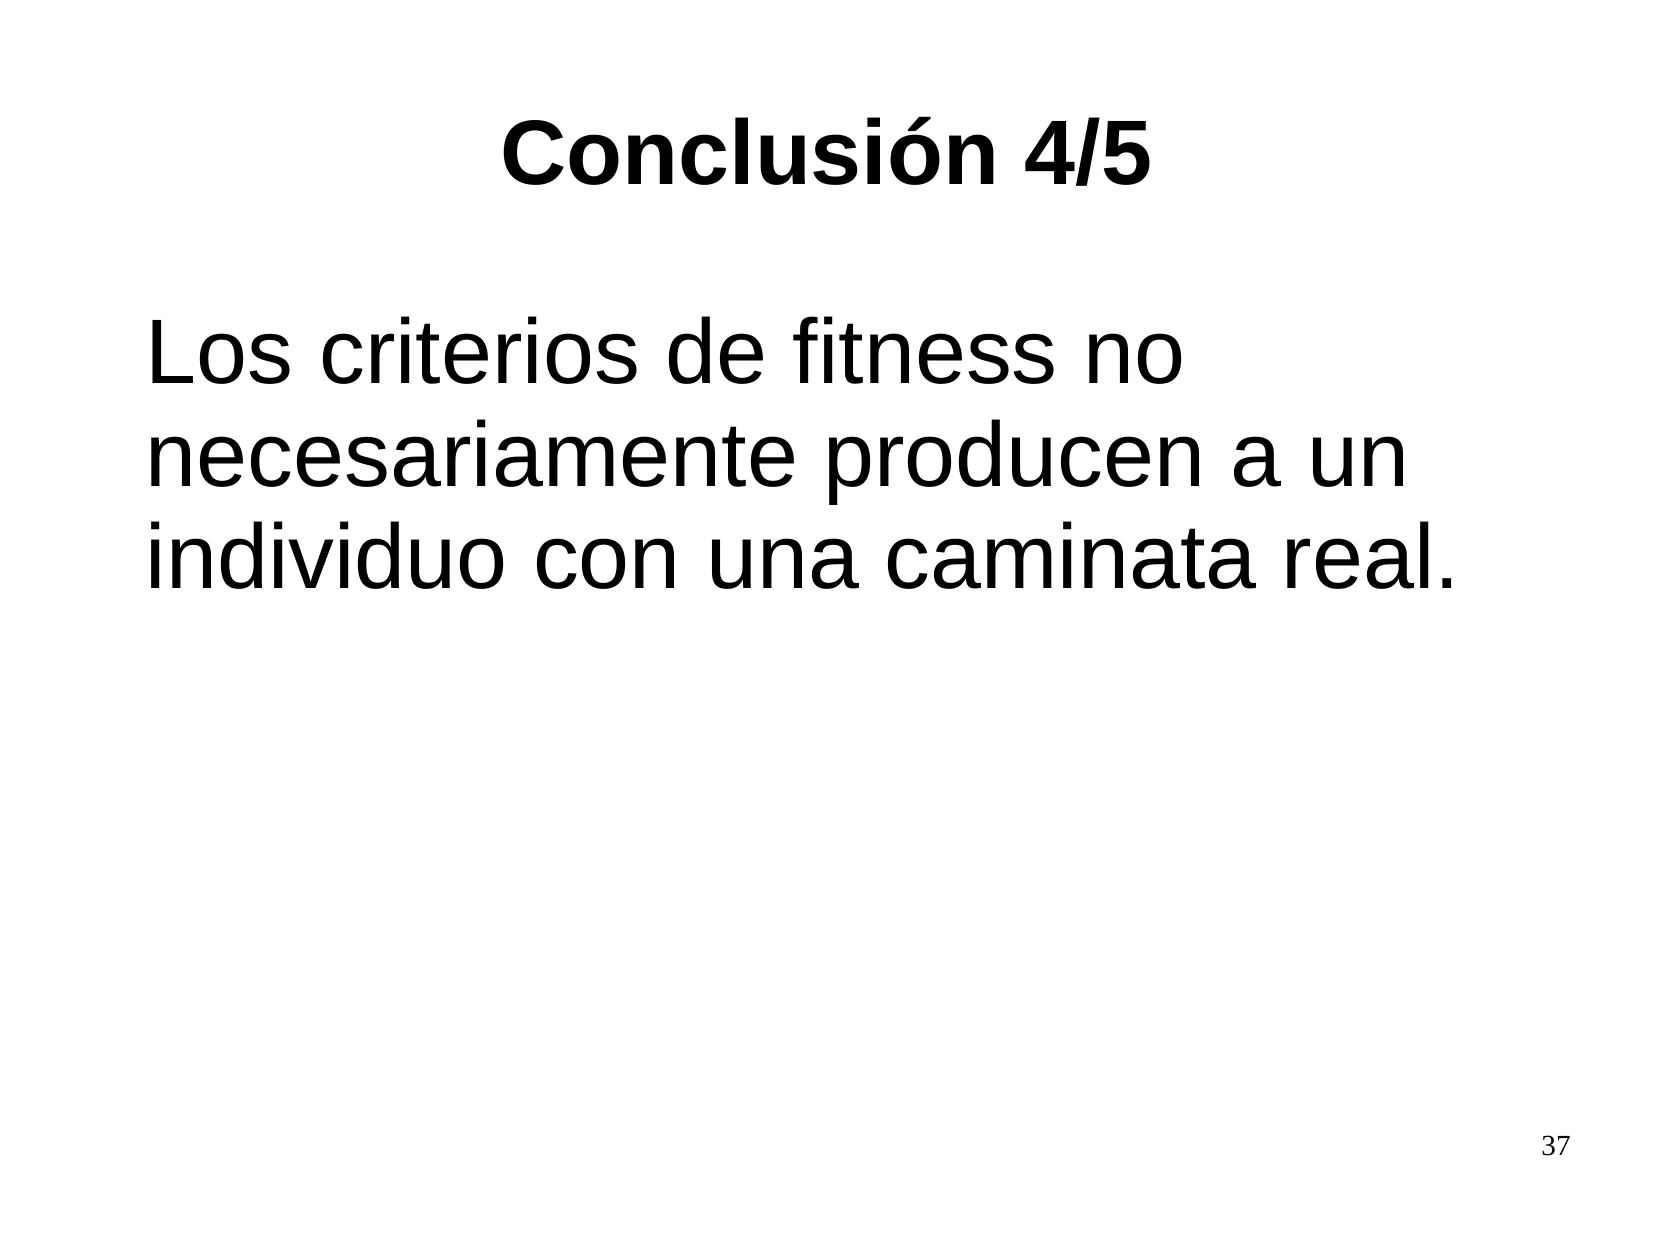

# Conclusión 4/5
Los criterios de fitness no necesariamente producen a un individuo con una caminata real.
37